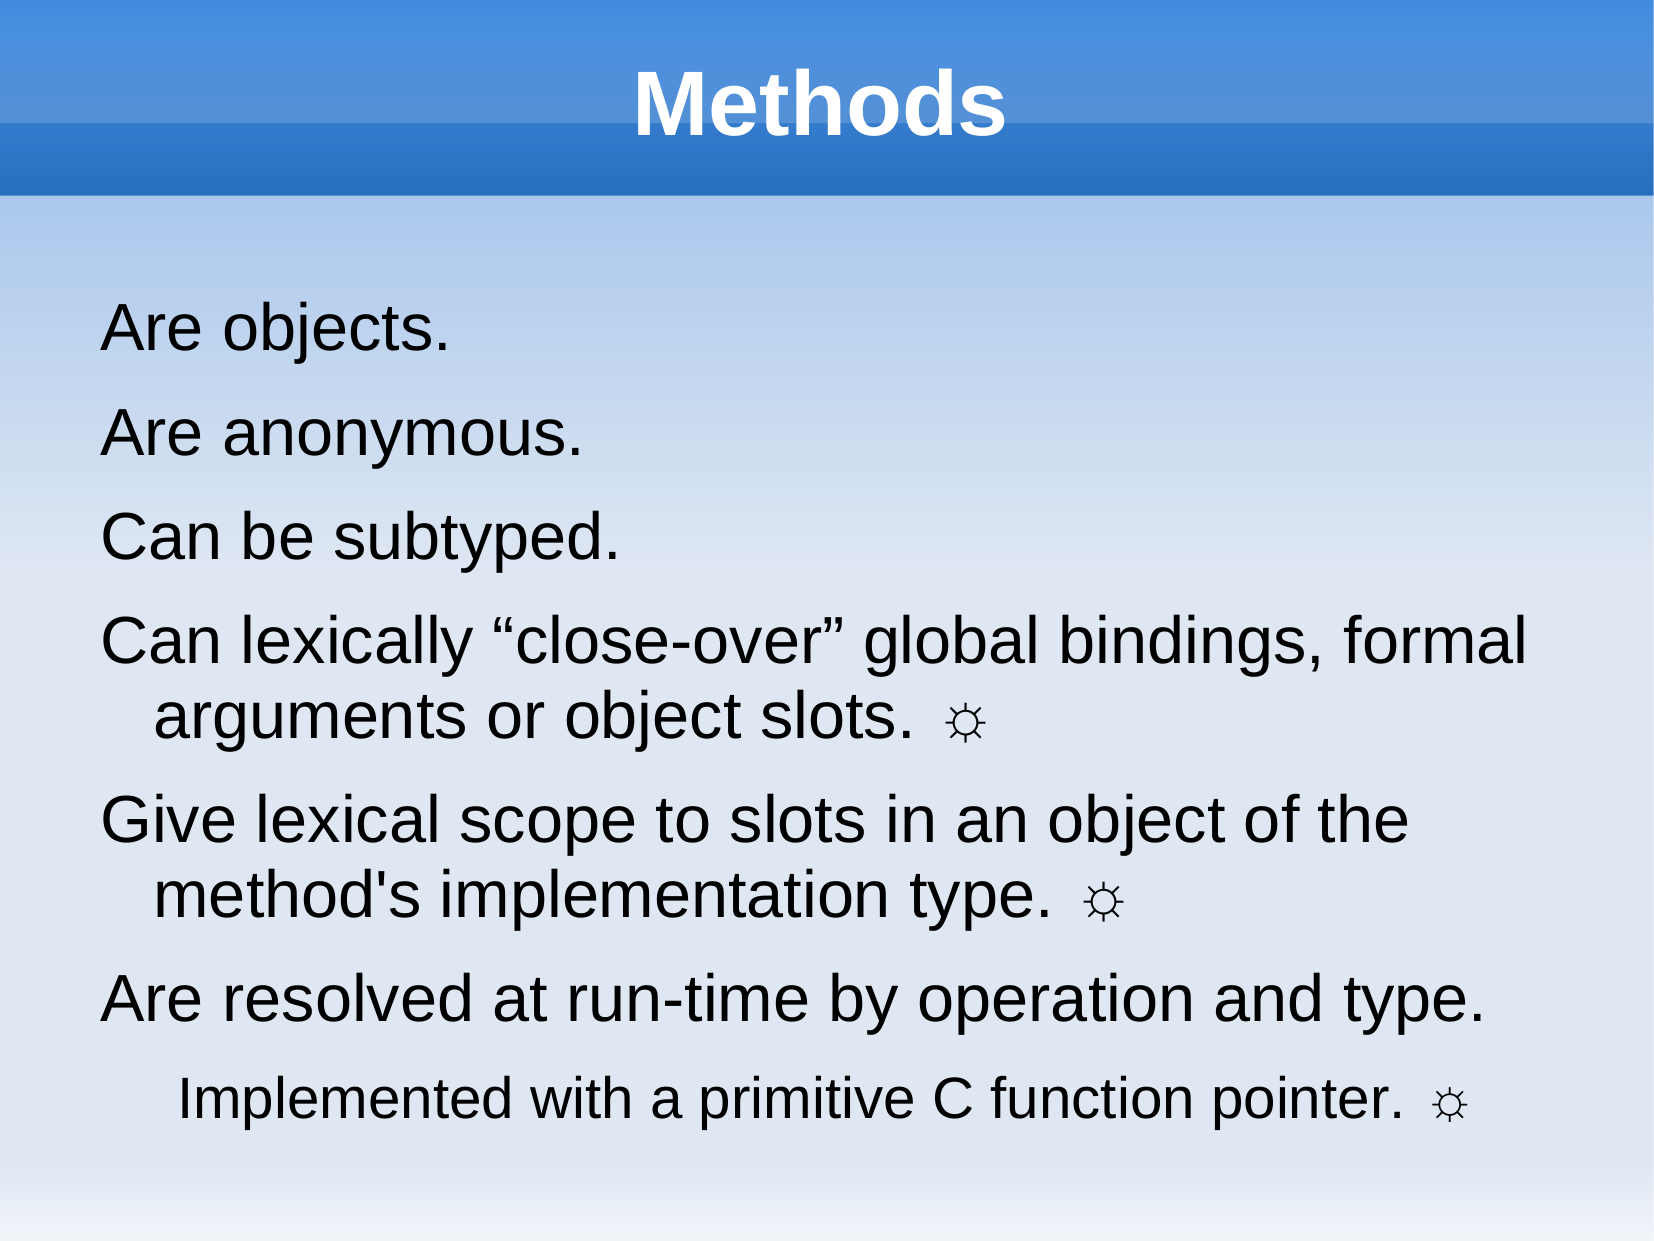

# Methods
Are objects.
Are anonymous.
Can be subtyped.
Can lexically “close-over” global bindings, formal arguments or object slots. ☼
Give lexical scope to slots in an object of the method's implementation type. ☼
Are resolved at run-time by operation and type.
Implemented with a primitive C function pointer. ☼